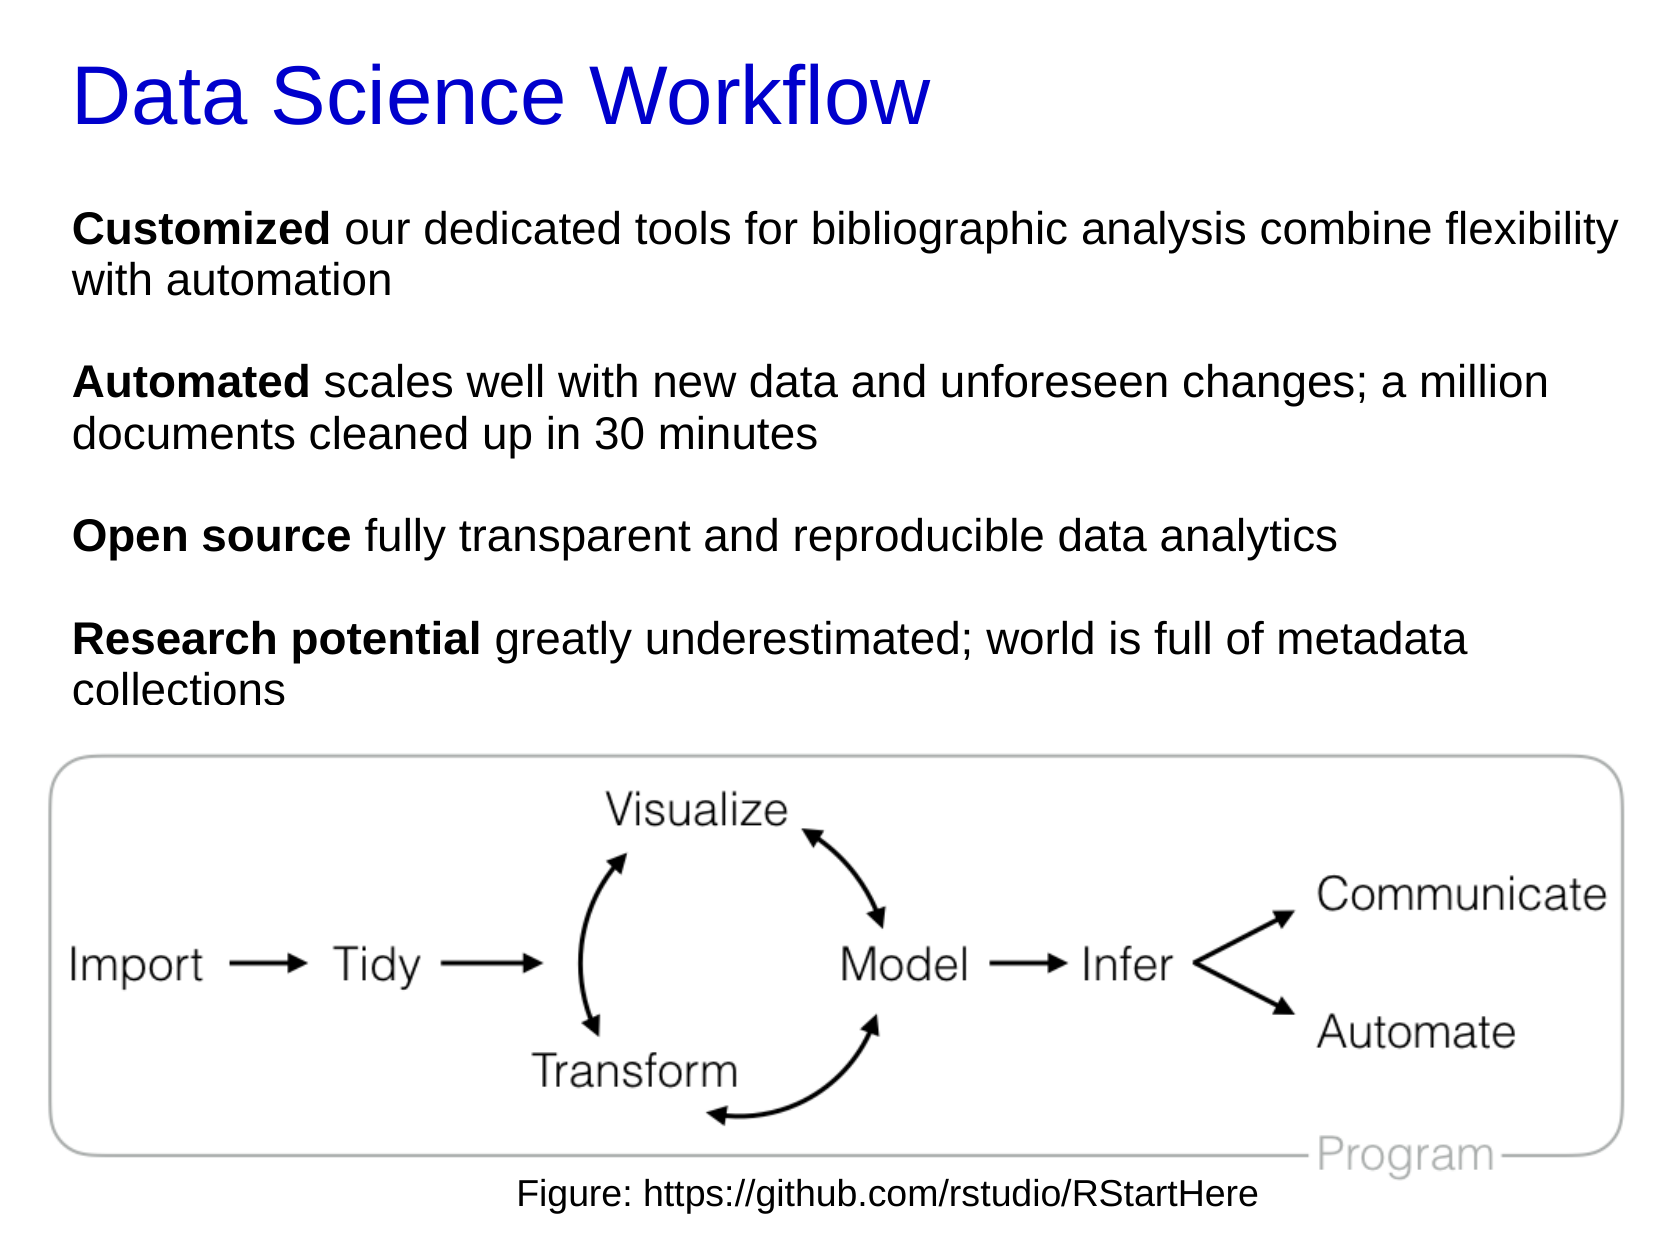

# Data Science Workflow Customized our dedicated tools for bibliographic analysis combine flexibility with automation Automated scales well with new data and unforeseen changes; a million documents cleaned up in 30 minutes Open source fully transparent and reproducible data analytics Research potential greatly underestimated; world is full of metadata collections
Figure: https://github.com/rstudio/RStartHere